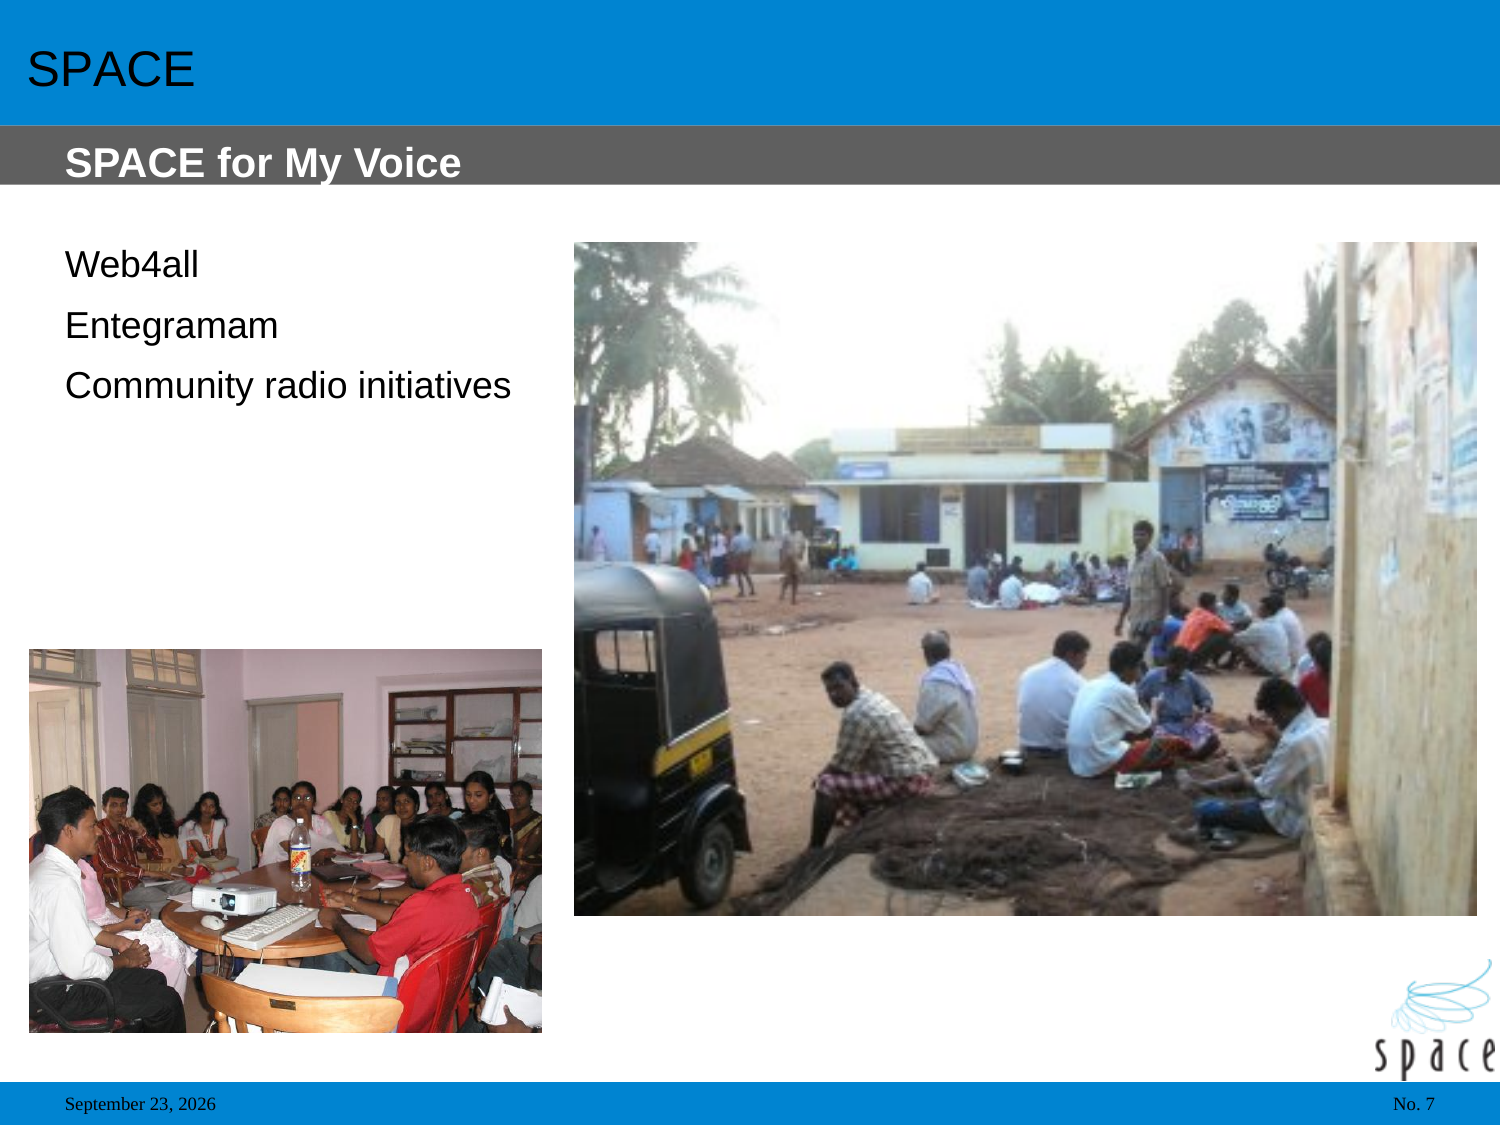

# SPACE for My Voice
Web4all
Entegramam
Community radio initiatives
7